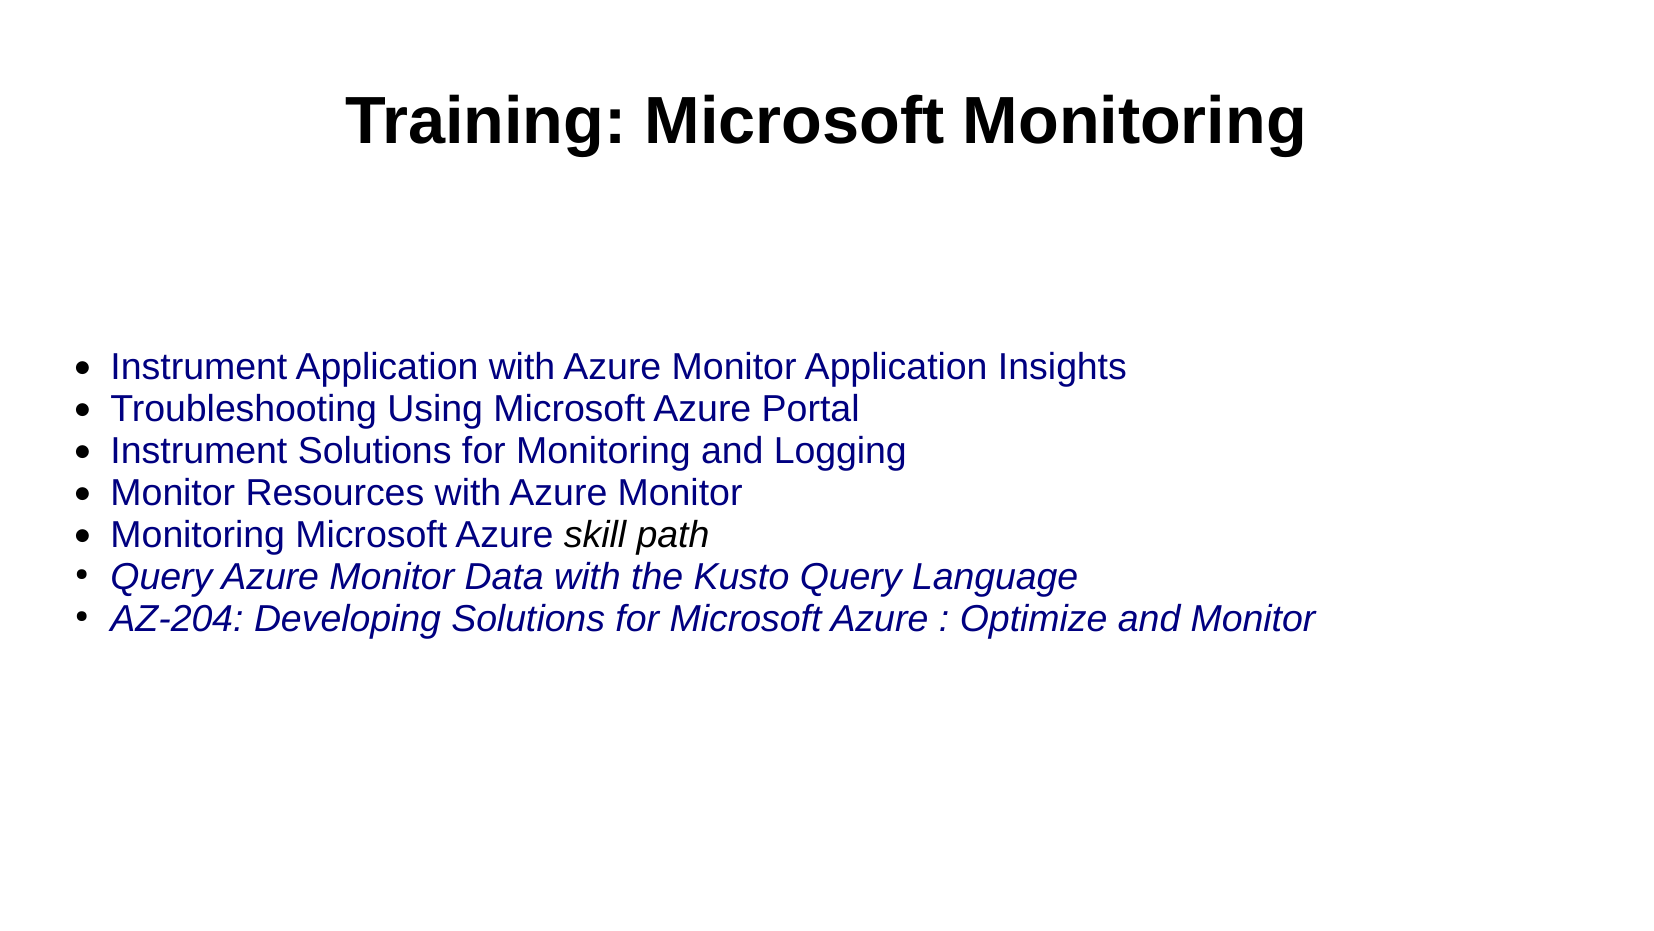

# Training: Microsoft Monitoring
Instrument Application with Azure Monitor Application Insights
Troubleshooting Using Microsoft Azure Portal
Instrument Solutions for Monitoring and Logging
Monitor Resources with Azure Monitor
Monitoring Microsoft Azure skill path
Query Azure Monitor Data with the Kusto Query Language
AZ-204: Developing Solutions for Microsoft Azure : Optimize and Monitor